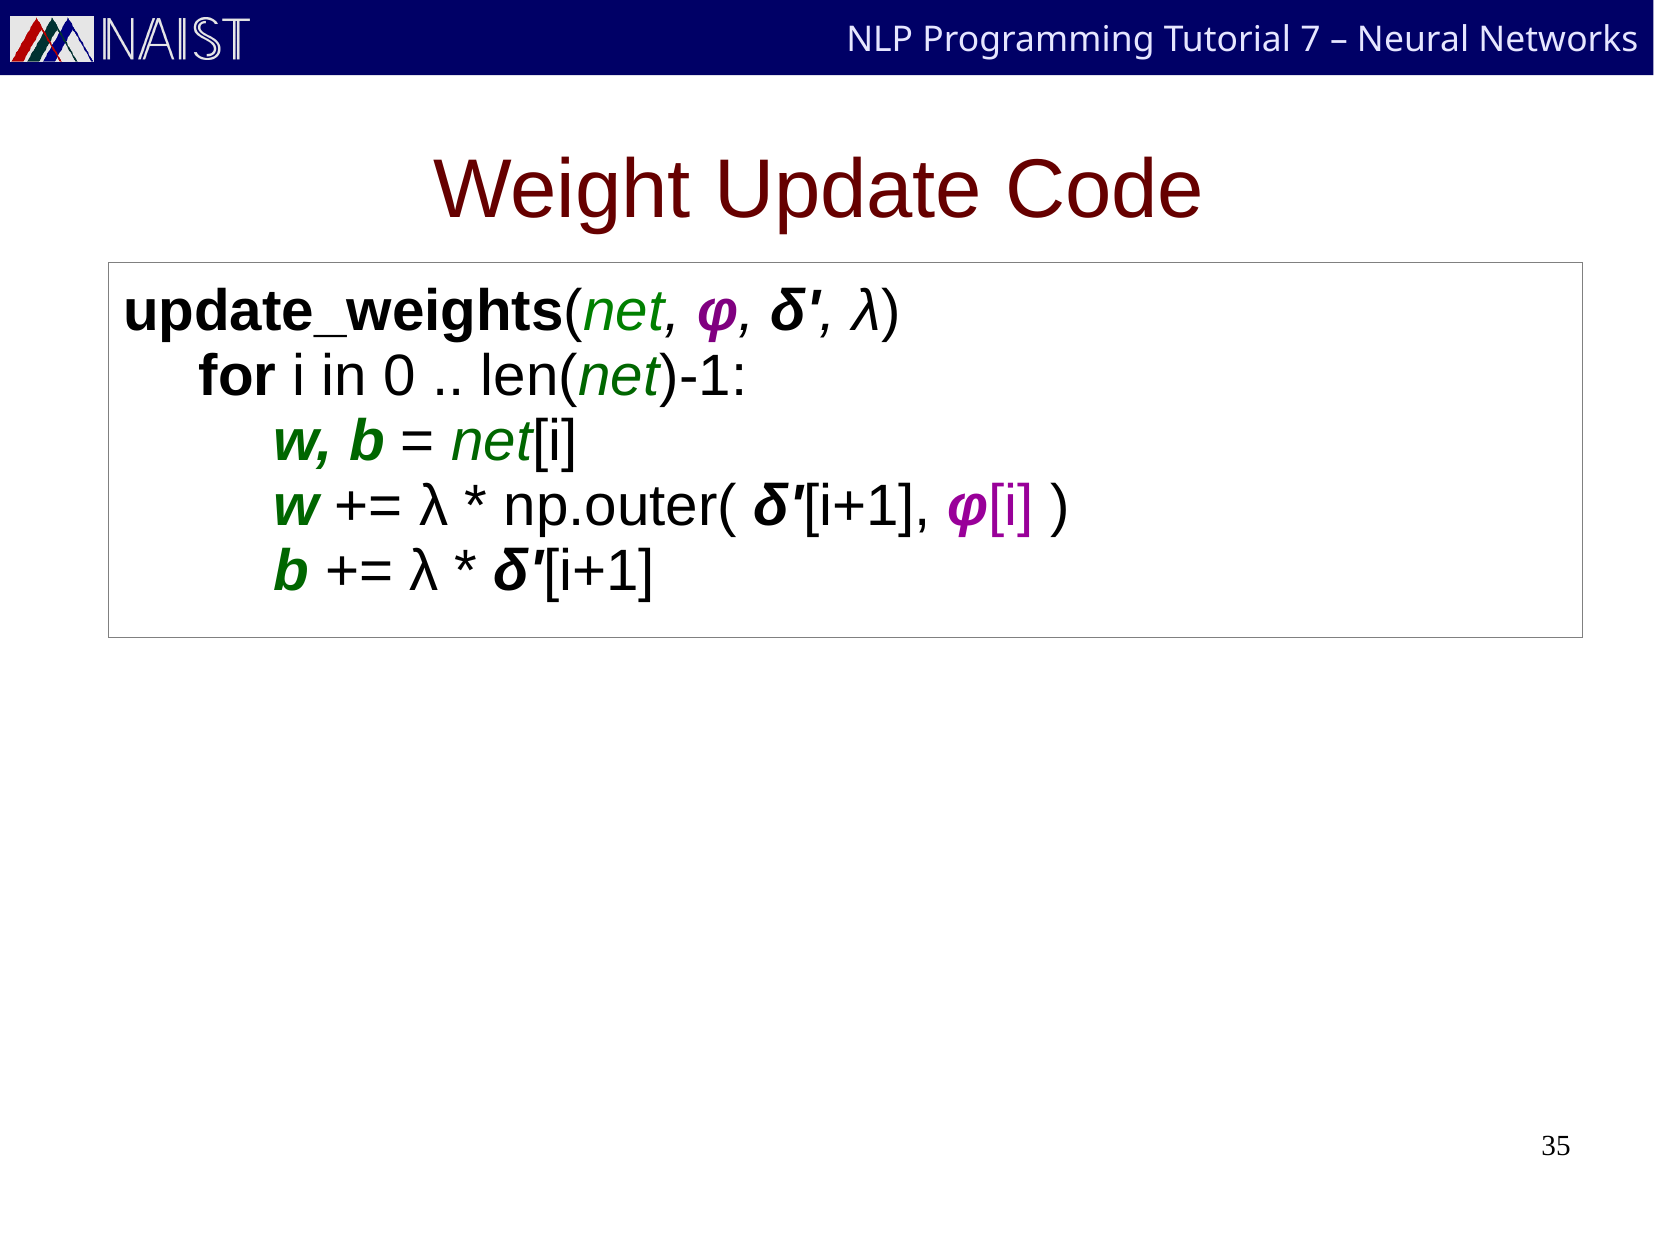

# Weight Update Code
update_weights(net, φ, δ', λ)
	for i in 0 .. len(net)-1:
		w, b = net[i]
		w += λ * np.outer( δ'[i+1], φ[i] )
		b += λ * δ'[i+1]
35